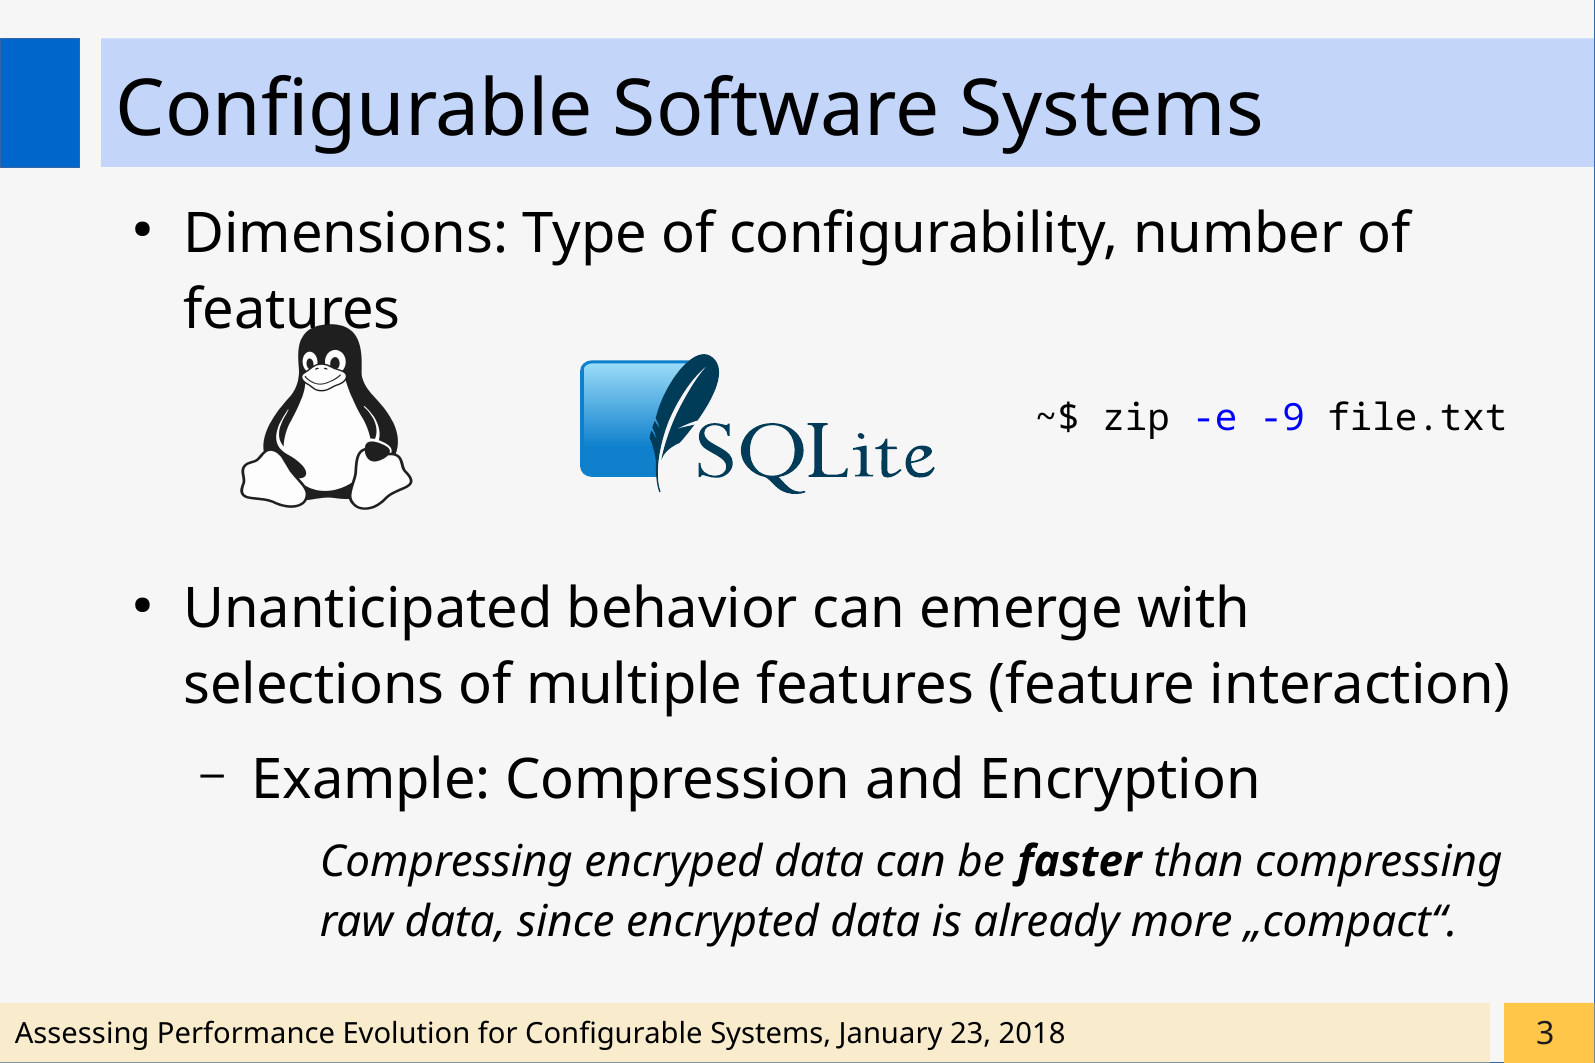

# Configurable Software Systems
Dimensions: Type of configurability, number of features
Unanticipated behavior can emerge with selections of multiple features (feature interaction)
Example: Compression and Encryption
Compressing encryped data can be faster than compressing raw data, since encrypted data is already more „compact“.
~$ zip -e -9 file.txt